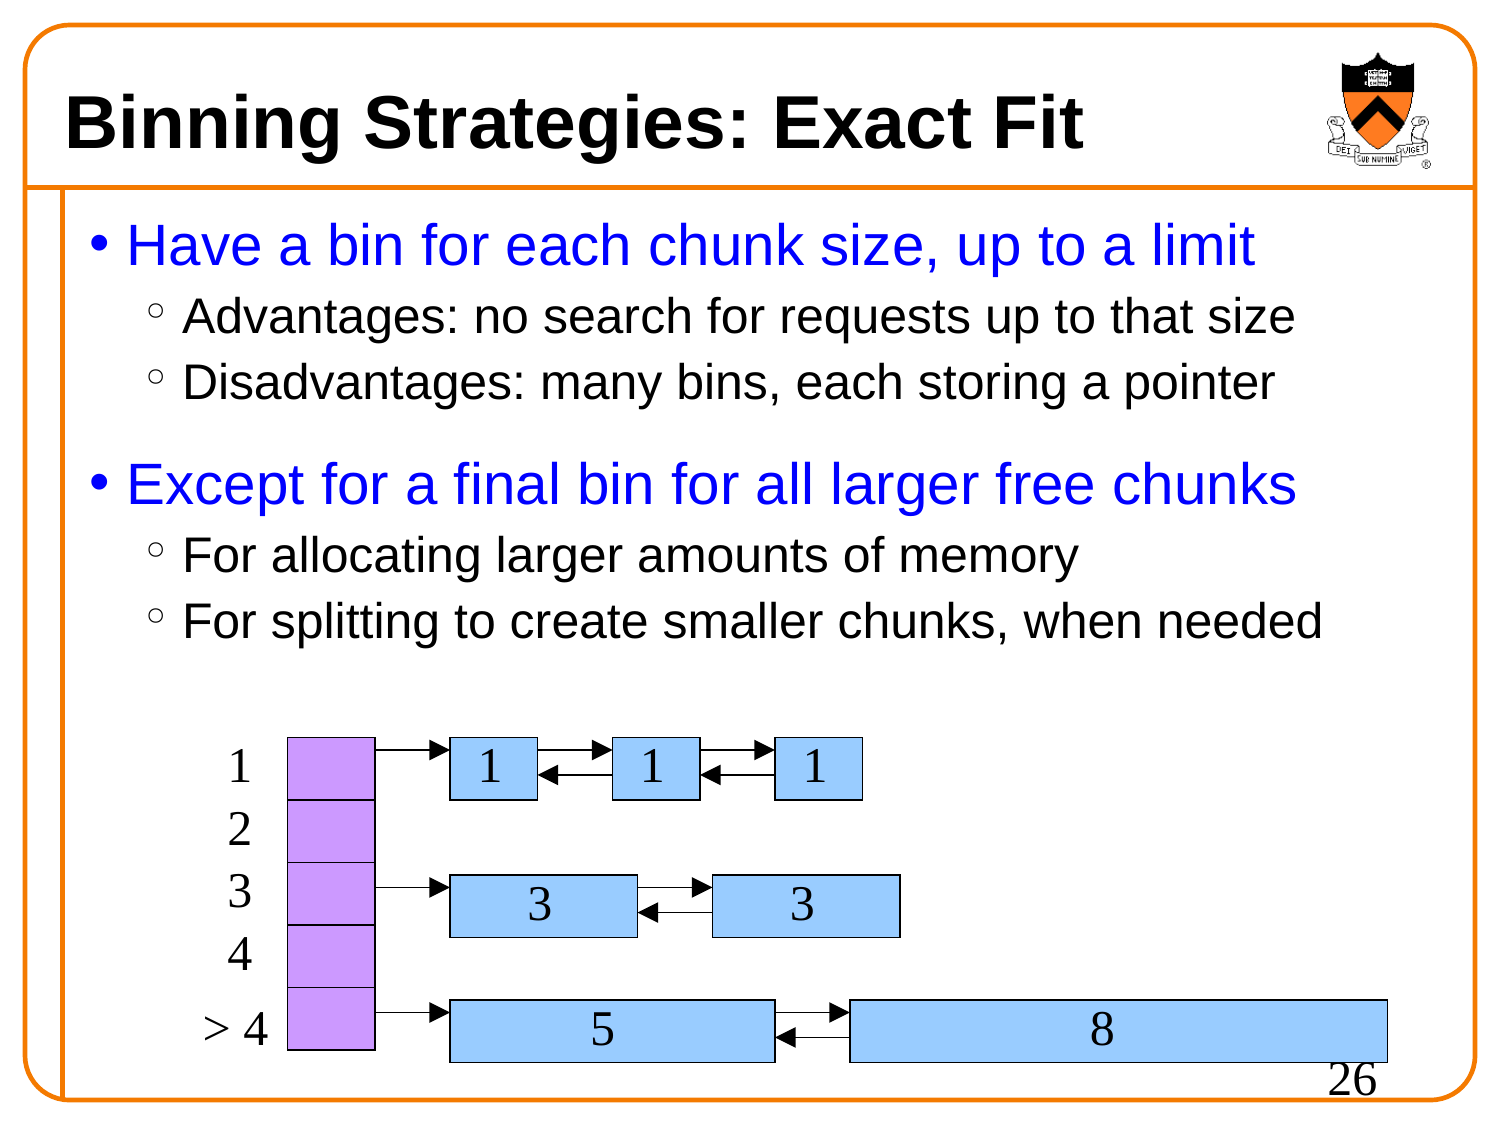

# Binning Strategies: Exact Fit
Have a bin for each chunk size, up to a limit
Advantages: no search for requests up to that size
Disadvantages: many bins, each storing a pointer
Except for a final bin for all larger free chunks
For allocating larger amounts of memory
For splitting to create smaller chunks, when needed
1
1
1
1
2
3
3
3
4
> 4
5
8
26